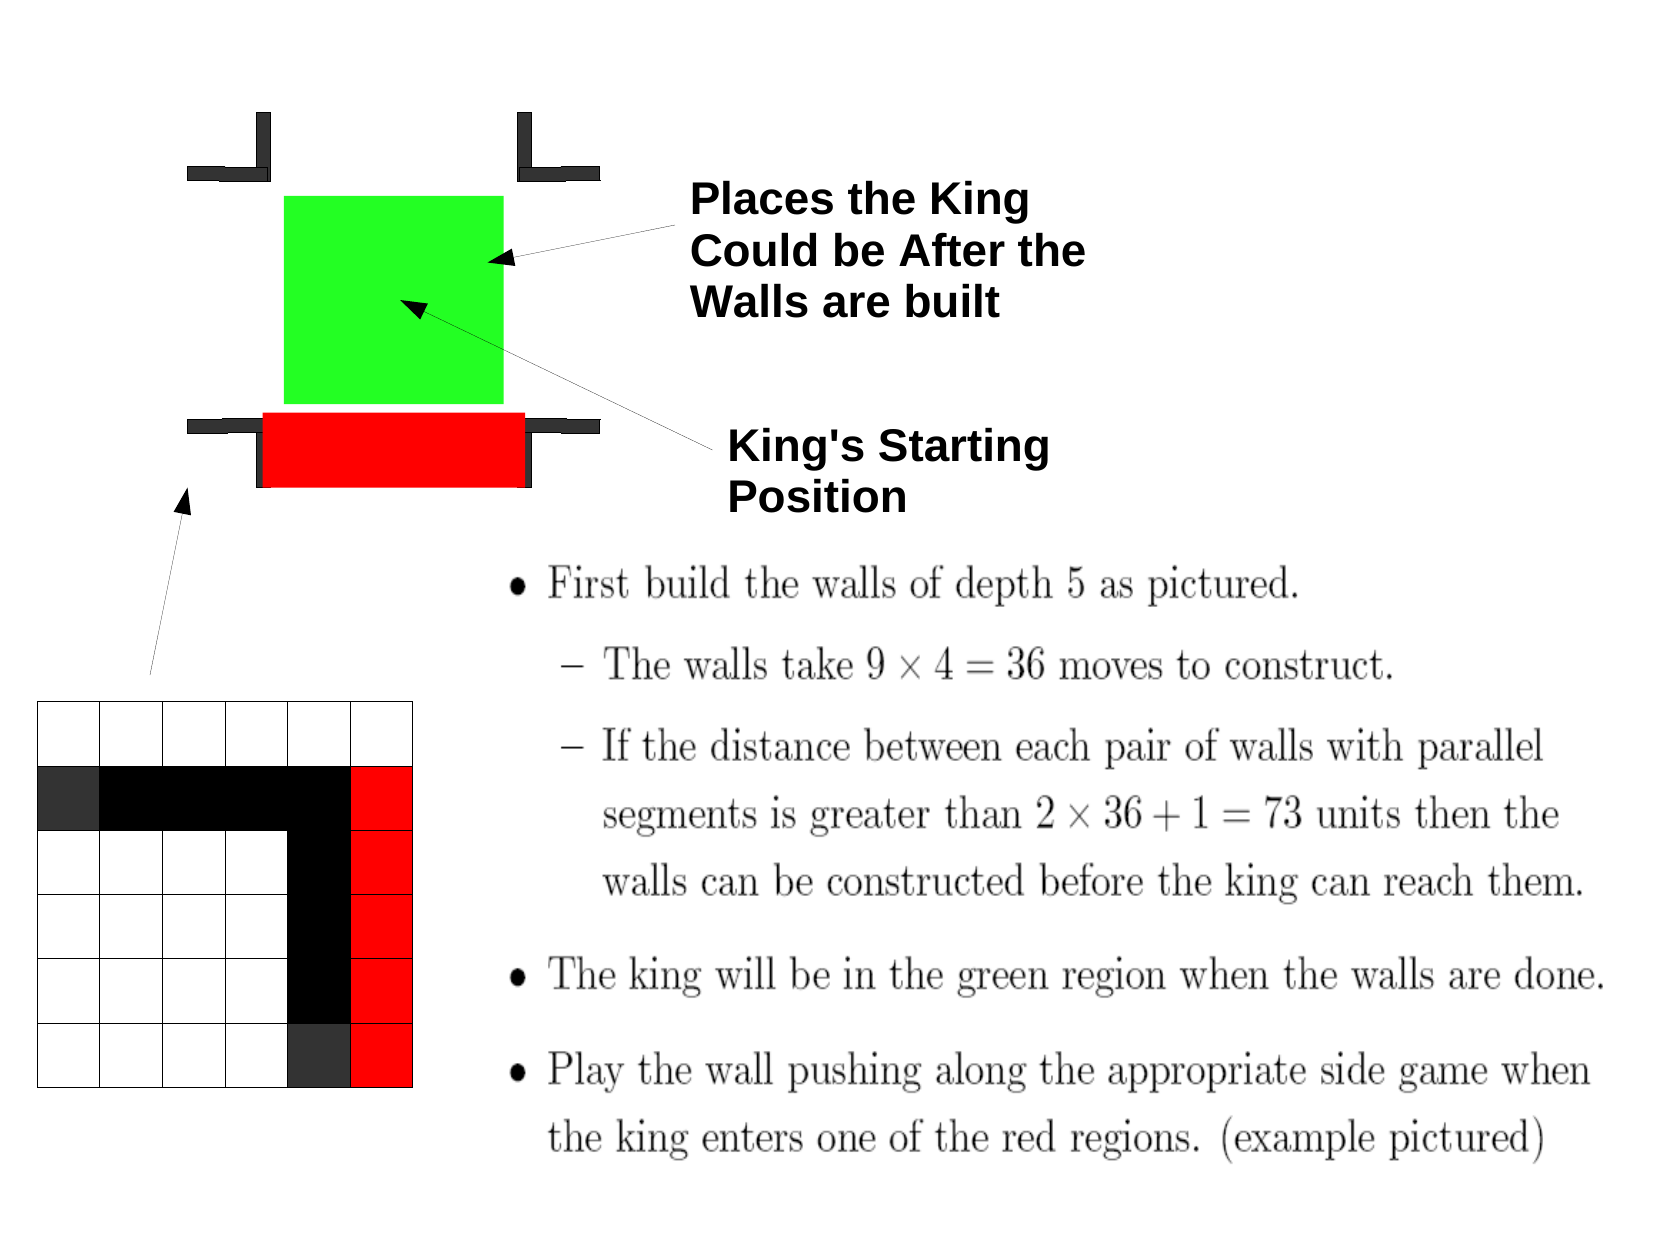

Places the King Could be After the Walls are built
King's Starting Position